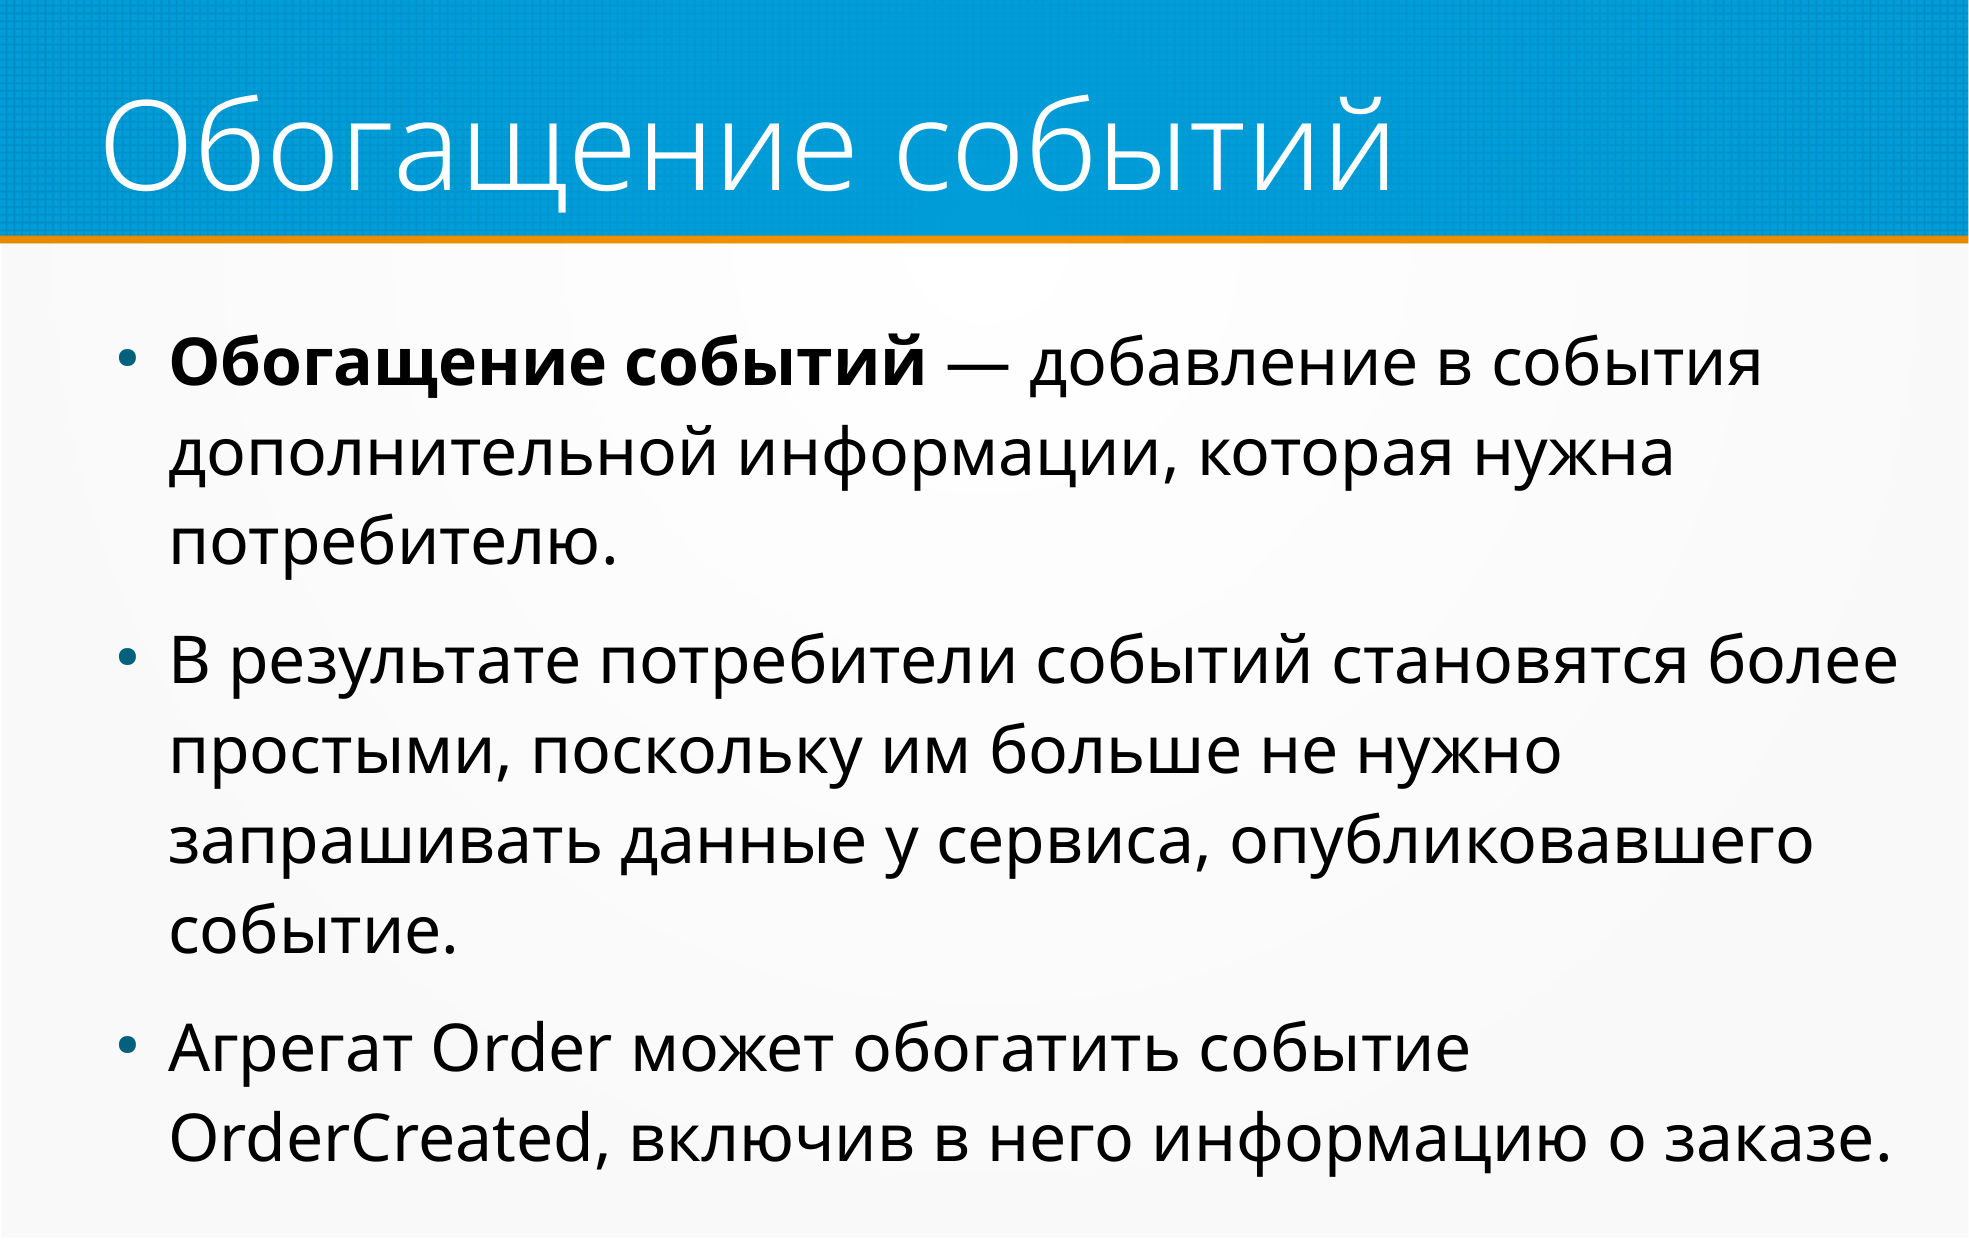

# Обогащение событий
Обогащение событий — добавление в события дополнительной информации, которая нужна потребителю.
В результате потребители событий становятся более простыми, поскольку им больше не нужно запрашивать данные у сервиса, опубликовавшего событие.
Агрегат Order может обогатить событие OrderCreated, включив в него информацию о заказе.